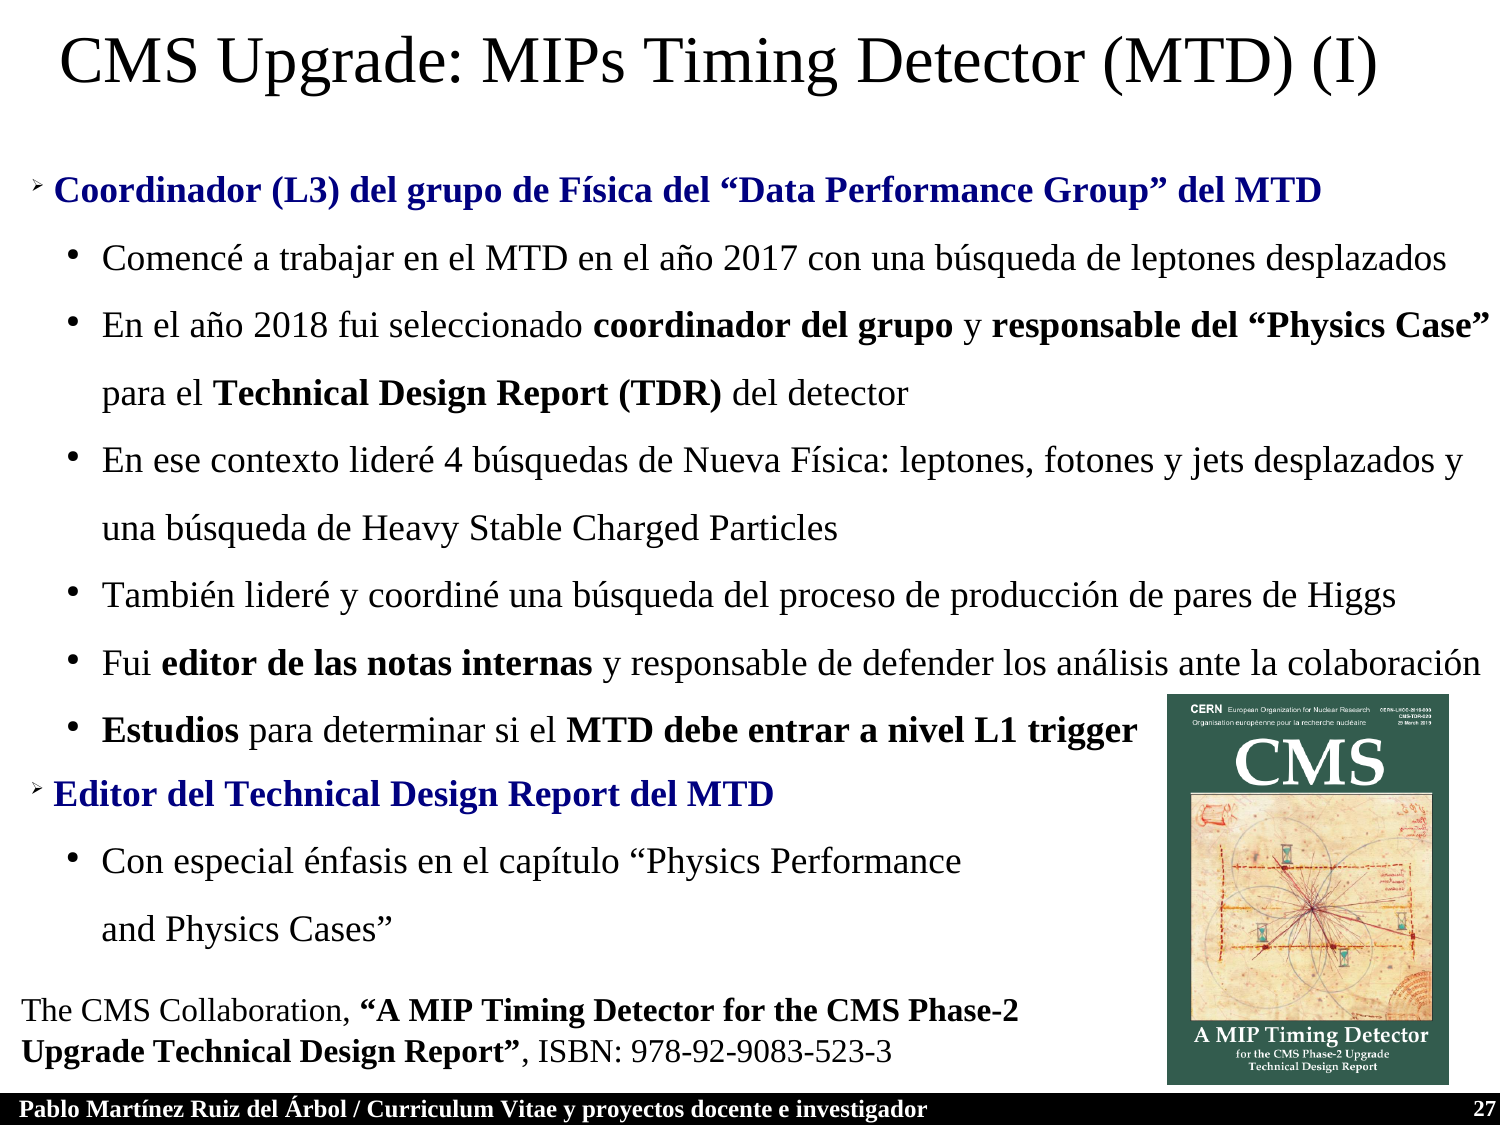

CMS Upgrade: MIPs Timing Detector (MTD) (I)
 Coordinador (L3) del grupo de Física del “Data Performance Group” del MTD
Comencé a trabajar en el MTD en el año 2017 con una búsqueda de leptones desplazados
En el año 2018 fui seleccionado coordinador del grupo y responsable del “Physics Case” para el Technical Design Report (TDR) del detector
En ese contexto lideré 4 búsquedas de Nueva Física: leptones, fotones y jets desplazados y una búsqueda de Heavy Stable Charged Particles
También lideré y coordiné una búsqueda del proceso de producción de pares de Higgs
Fui editor de las notas internas y responsable de defender los análisis ante la colaboración
Estudios para determinar si el MTD debe entrar a nivel L1 trigger
 Editor del Technical Design Report del MTD
Con especial énfasis en el capítulo “Physics Performance and Physics Cases”
The CMS Collaboration, “A MIP Timing Detector for the CMS Phase-2 Upgrade Technical Design Report”, ISBN: 978-92-9083-523-3
27